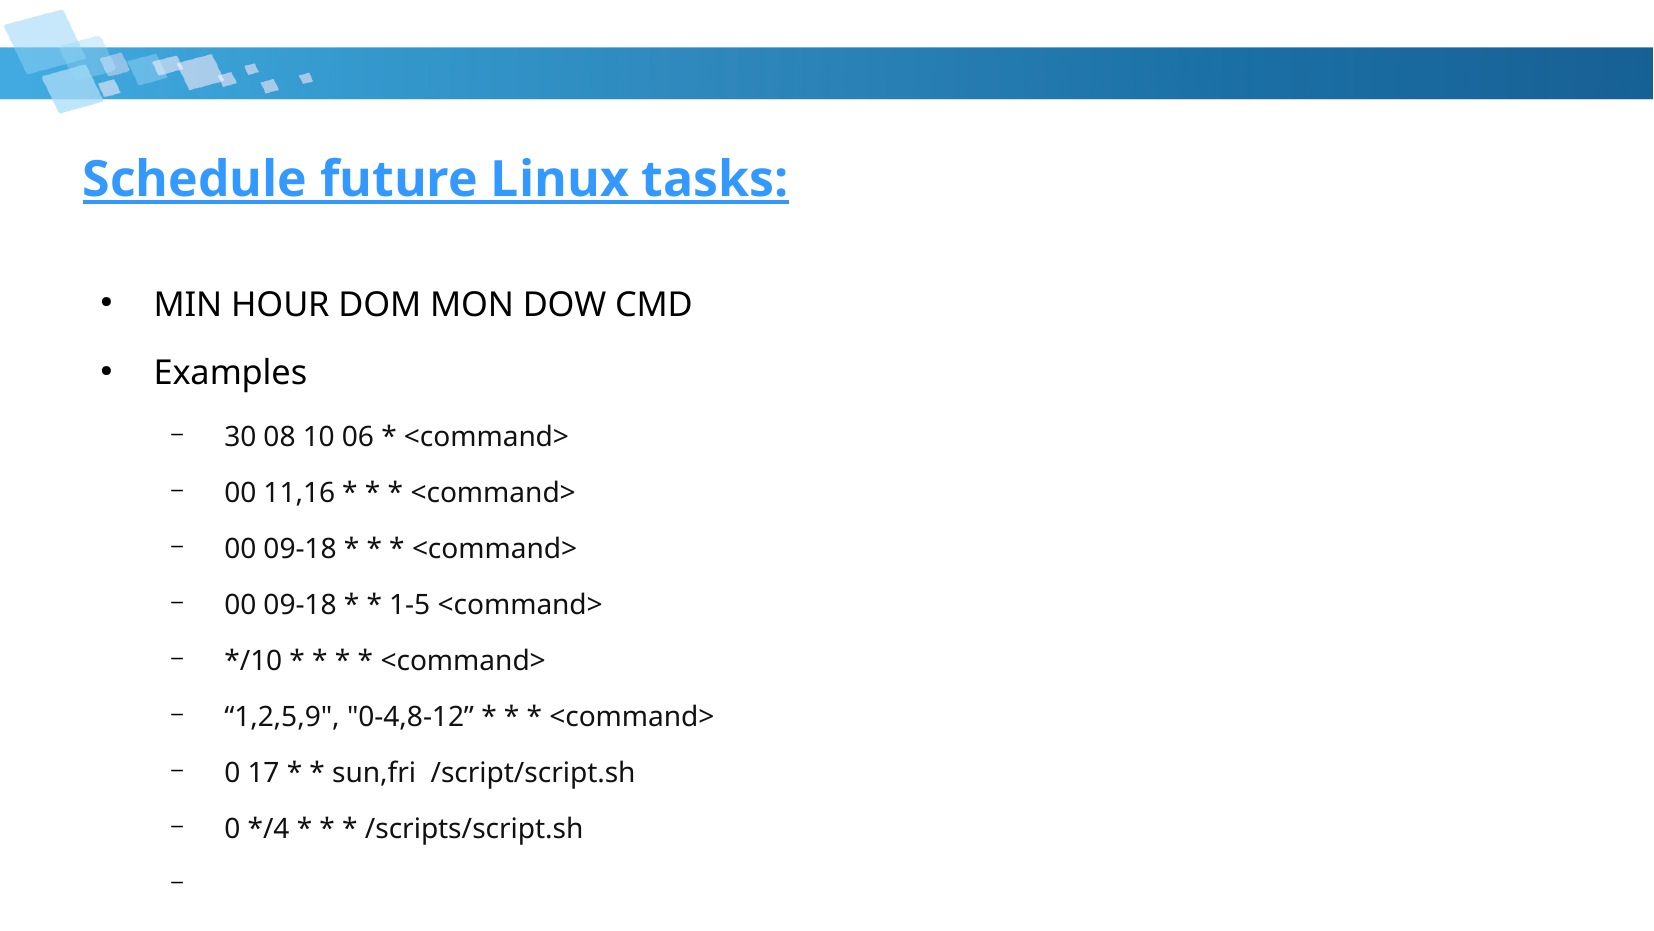

# Schedule future Linux tasks:
MIN HOUR DOM MON DOW CMD
Examples
30 08 10 06 * <command>
00 11,16 * * * <command>
00 09-18 * * * <command>
00 09-18 * * 1-5 <command>
*/10 * * * * <command>
“1,2,5,9", "0-4,8-12” * * * <command>
0 17 * * sun,fri /script/script.sh
0 */4 * * * /scripts/script.sh